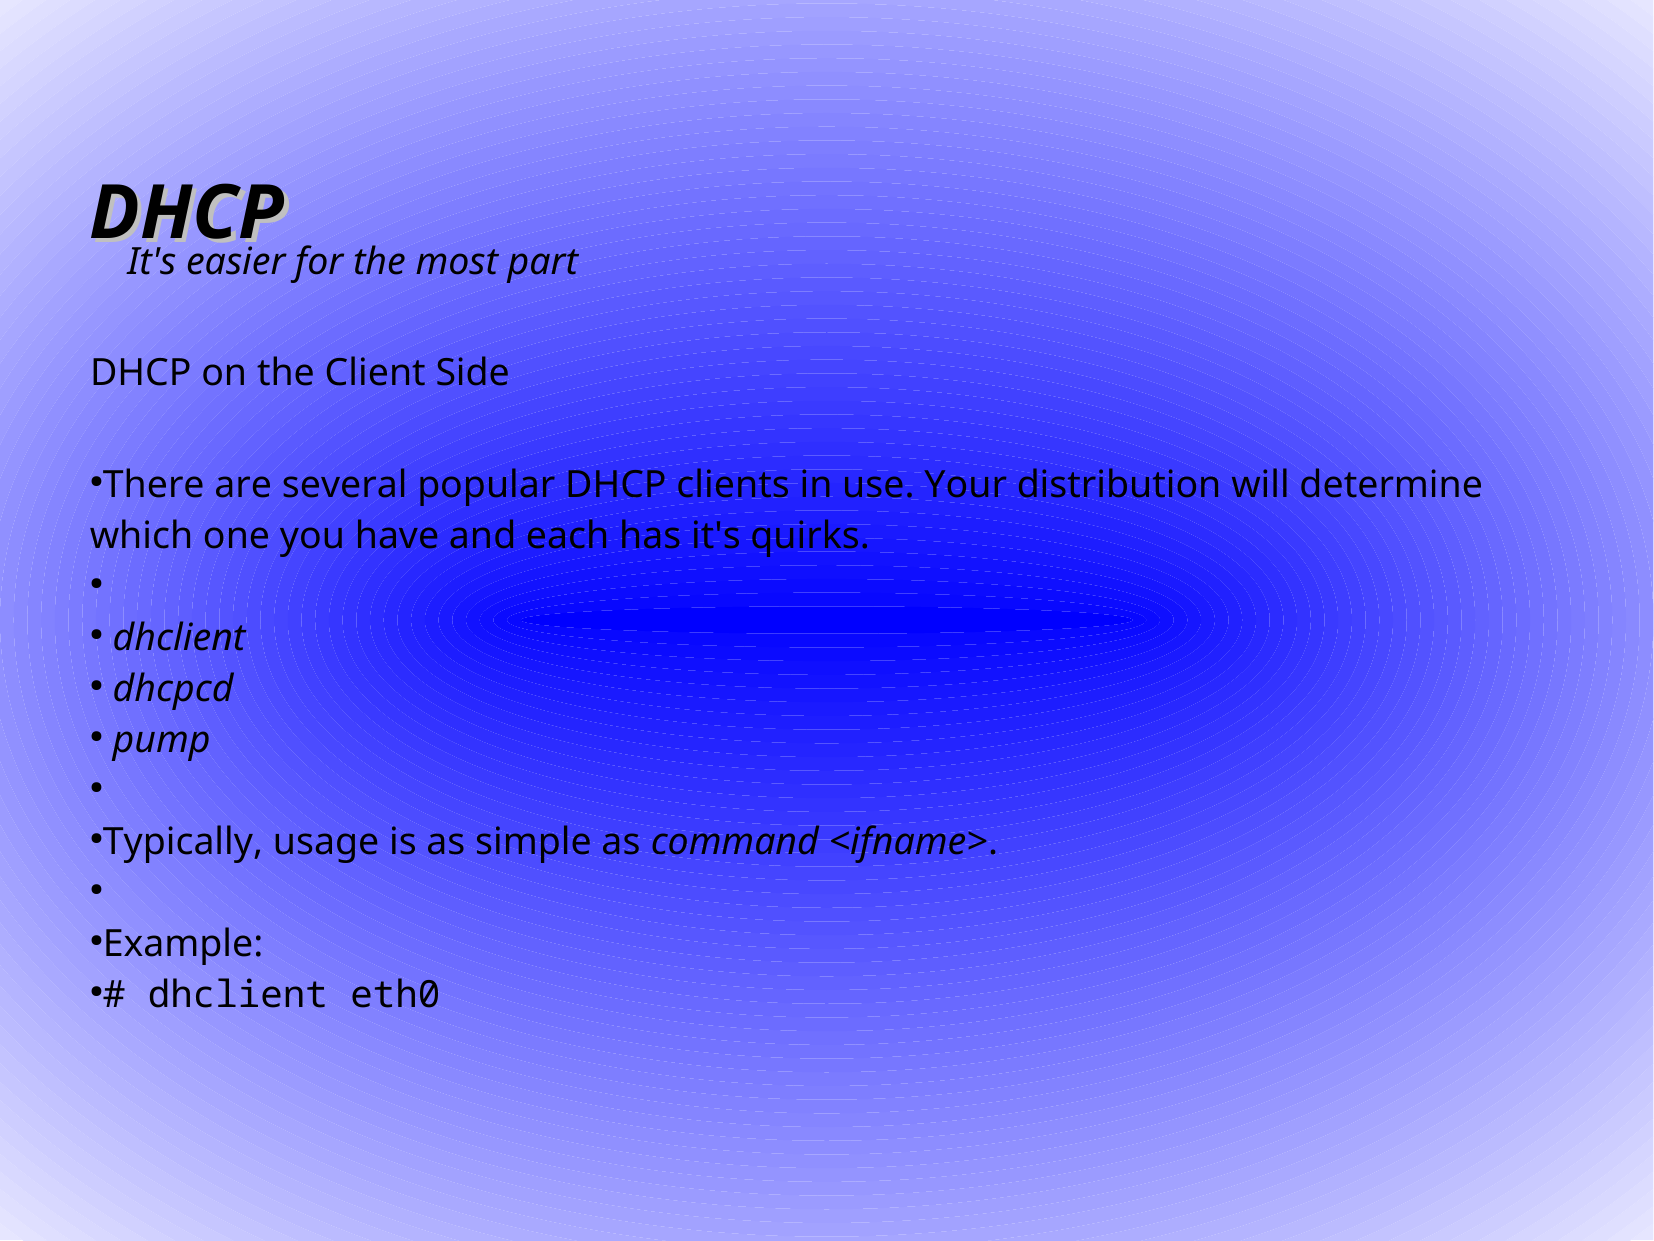

DHCP
It's easier for the most part
DHCP on the Client Side
There are several popular DHCP clients in use. Your distribution will determine which one you have and each has it's quirks.
 dhclient
 dhcpcd
 pump
Typically, usage is as simple as command <ifname>.
Example:
# dhclient eth0